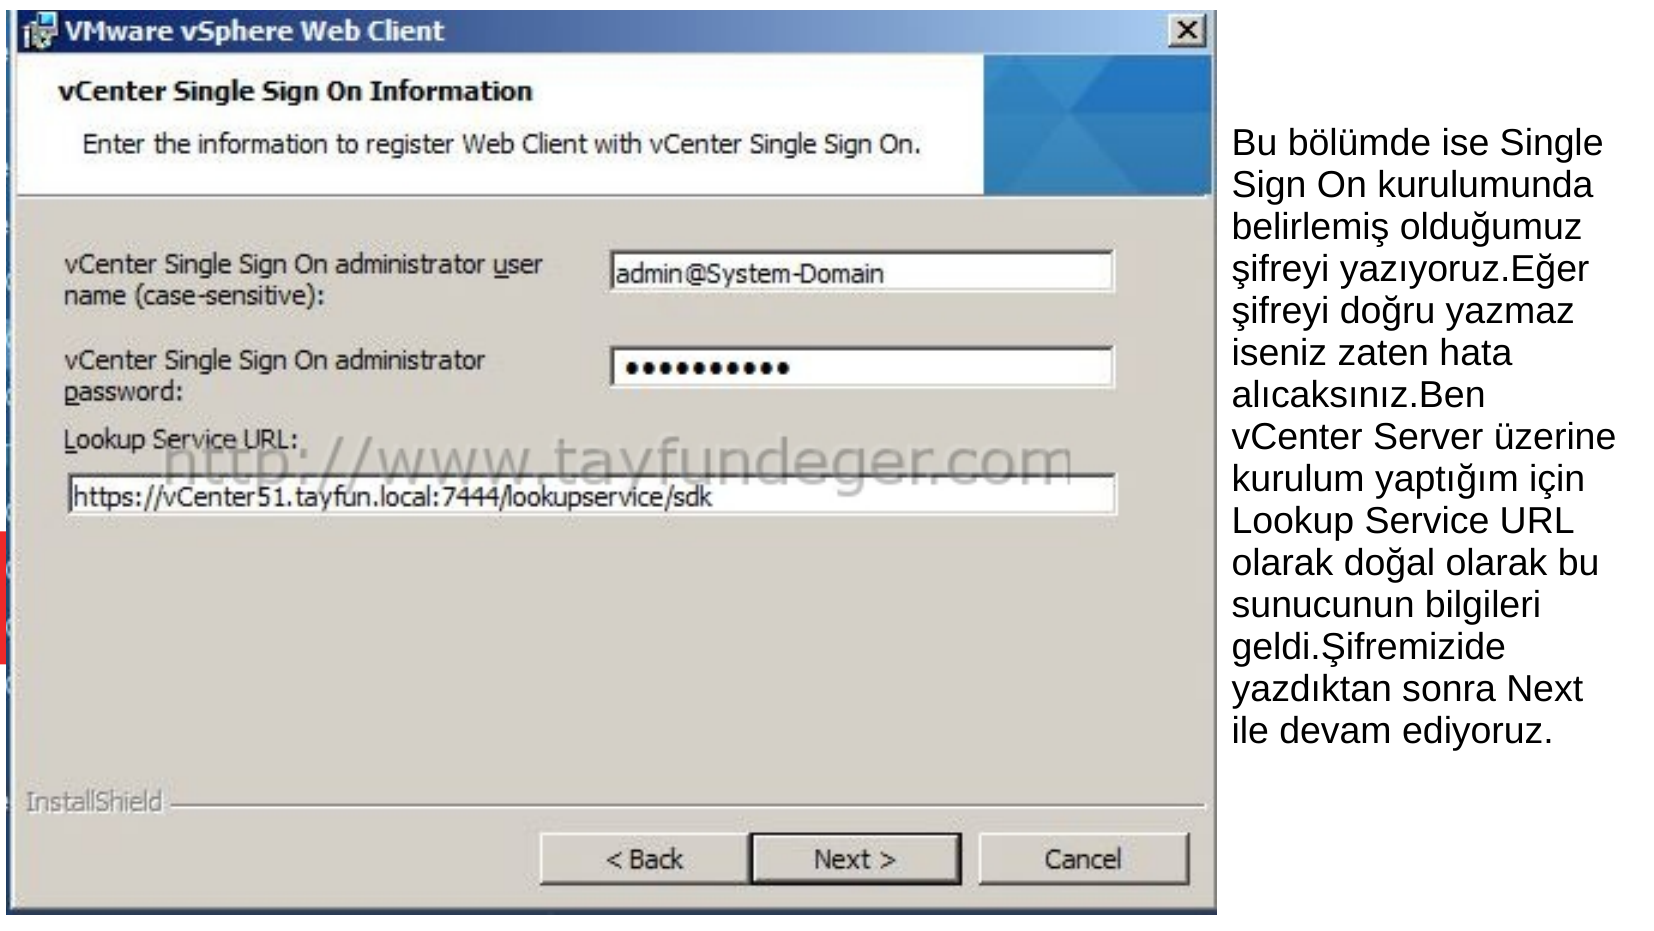

Bu bölümde ise Single Sign On kurulumunda belirlemiş olduğumuz şifreyi yazıyoruz.Eğer şifreyi doğru yazmaz iseniz zaten hata alıcaksınız.Ben vCenter Server üzerine kurulum yaptığım için Lookup Service URL olarak doğal olarak bu sunucunun bilgileri geldi.Şifremizide yazdıktan sonra Next ile devam ediyoruz.